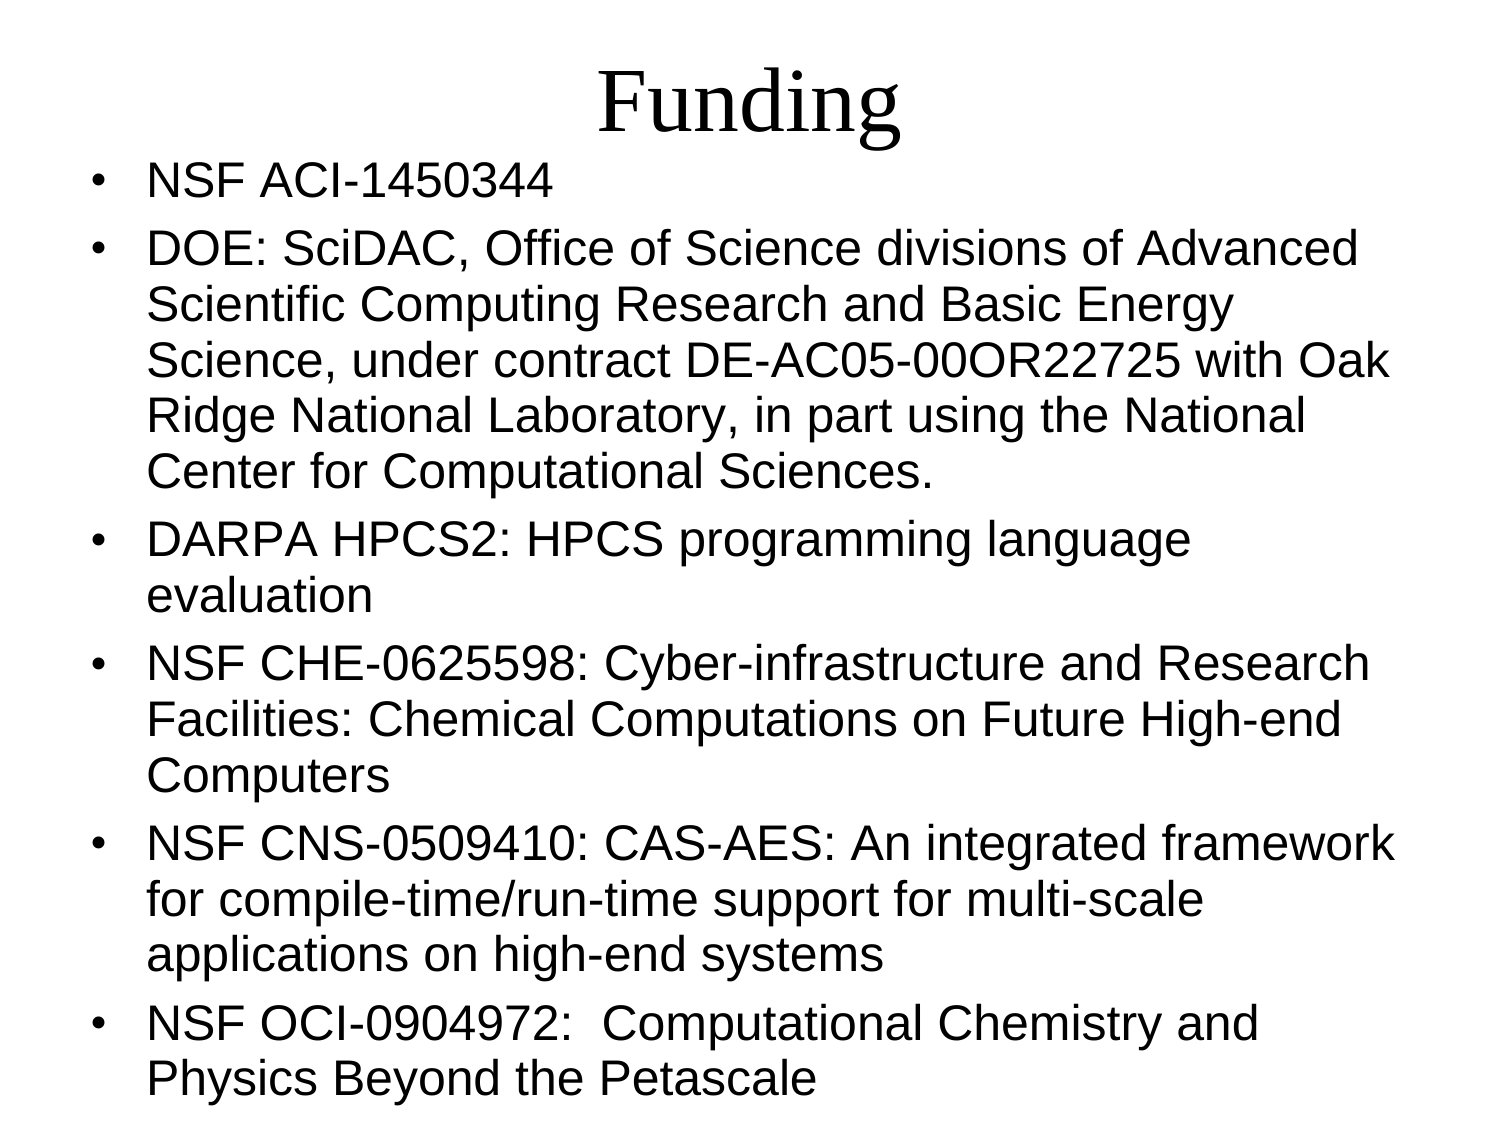

# Funding
NSF ACI-1450344
DOE: SciDAC, Office of Science divisions of Advanced Scientific Computing Research and Basic Energy Science, under contract DE-AC05-00OR22725 with Oak Ridge National Laboratory, in part using the National Center for Computational Sciences.
DARPA HPCS2: HPCS programming language evaluation
NSF CHE-0625598: Cyber-infrastructure and Research Facilities: Chemical Computations on Future High-end Computers
NSF CNS-0509410: CAS-AES: An integrated framework for compile-time/run-time support for multi-scale applications on high-end systems
NSF OCI-0904972: Computational Chemistry and Physics Beyond the Petascale